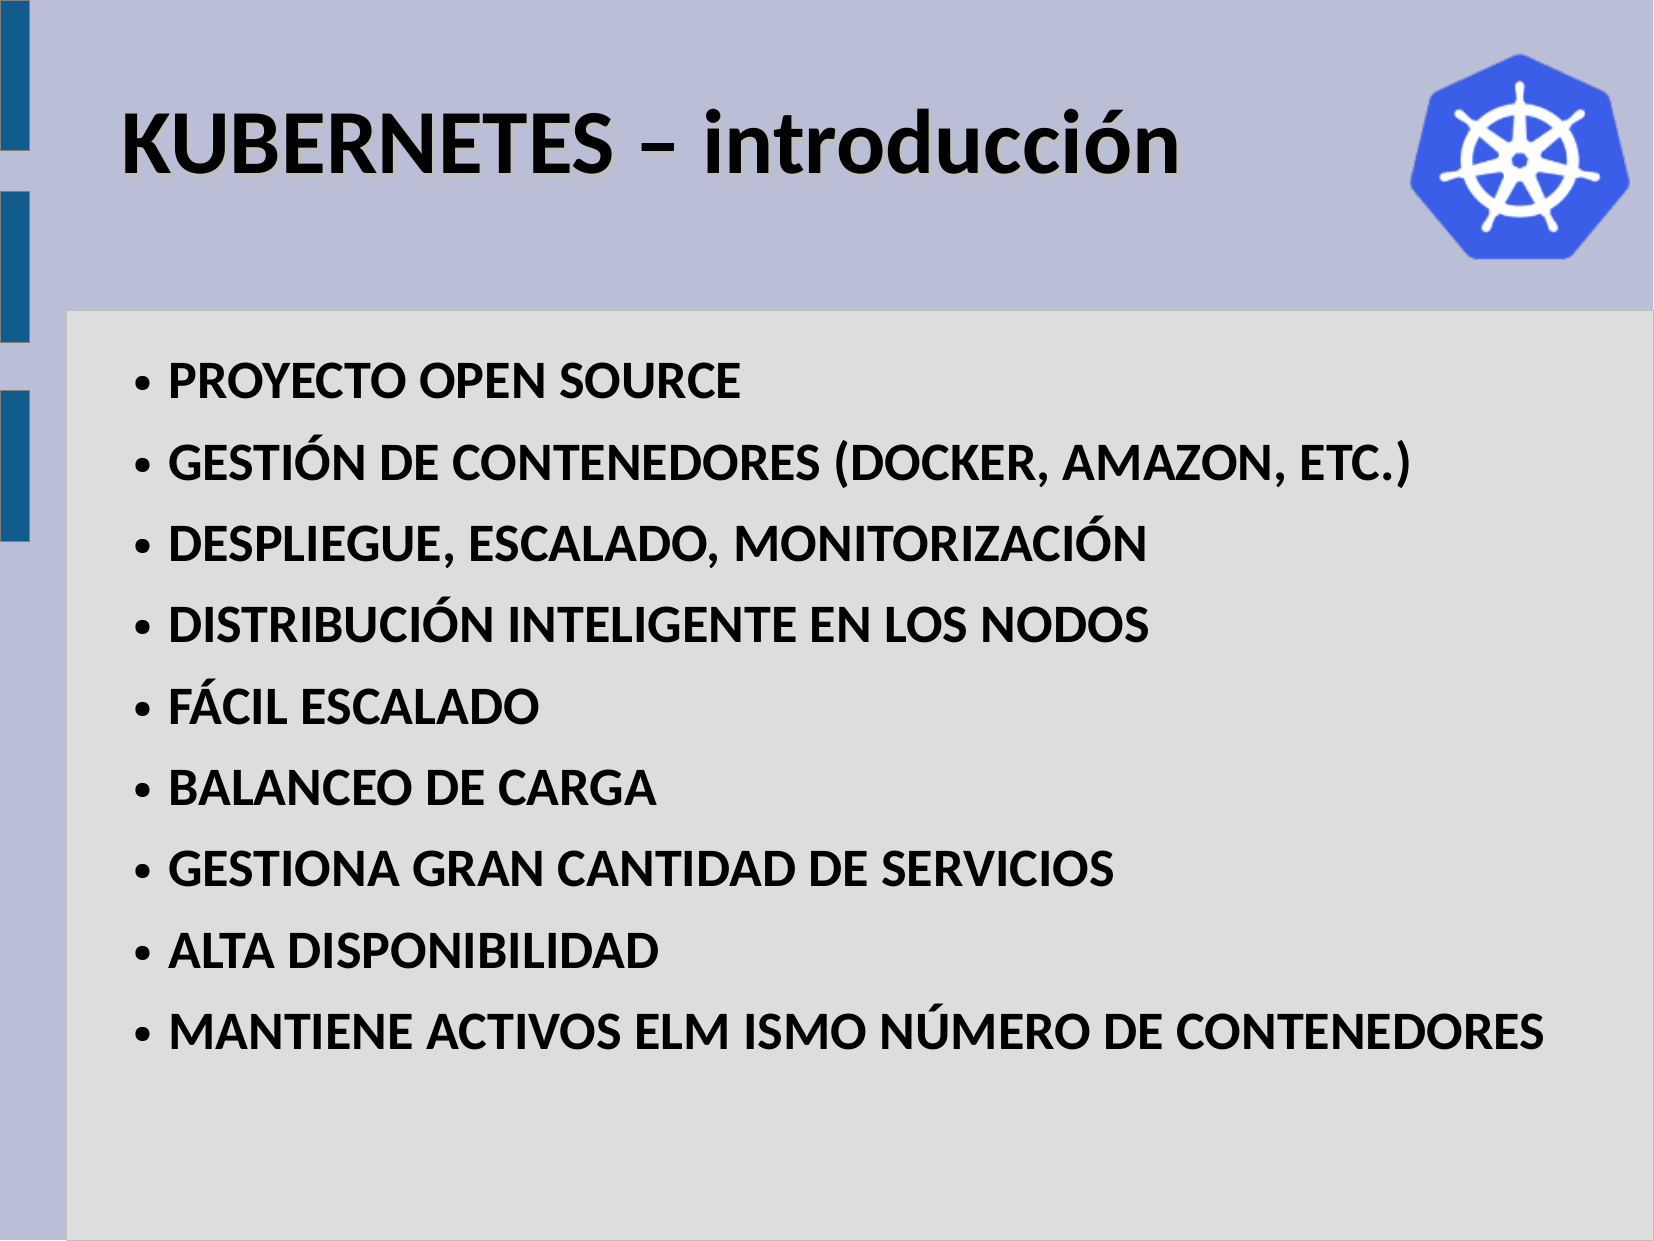

KUBERNETES – introducción
PROYECTO OPEN SOURCE
GESTIÓN DE CONTENEDORES (DOCKER, AMAZON, ETC.)
DESPLIEGUE, ESCALADO, MONITORIZACIÓN
DISTRIBUCIÓN INTELIGENTE EN LOS NODOS
FÁCIL ESCALADO
BALANCEO DE CARGA
GESTIONA GRAN CANTIDAD DE SERVICIOS
ALTA DISPONIBILIDAD
MANTIENE ACTIVOS ELM ISMO NÚMERO DE CONTENEDORES